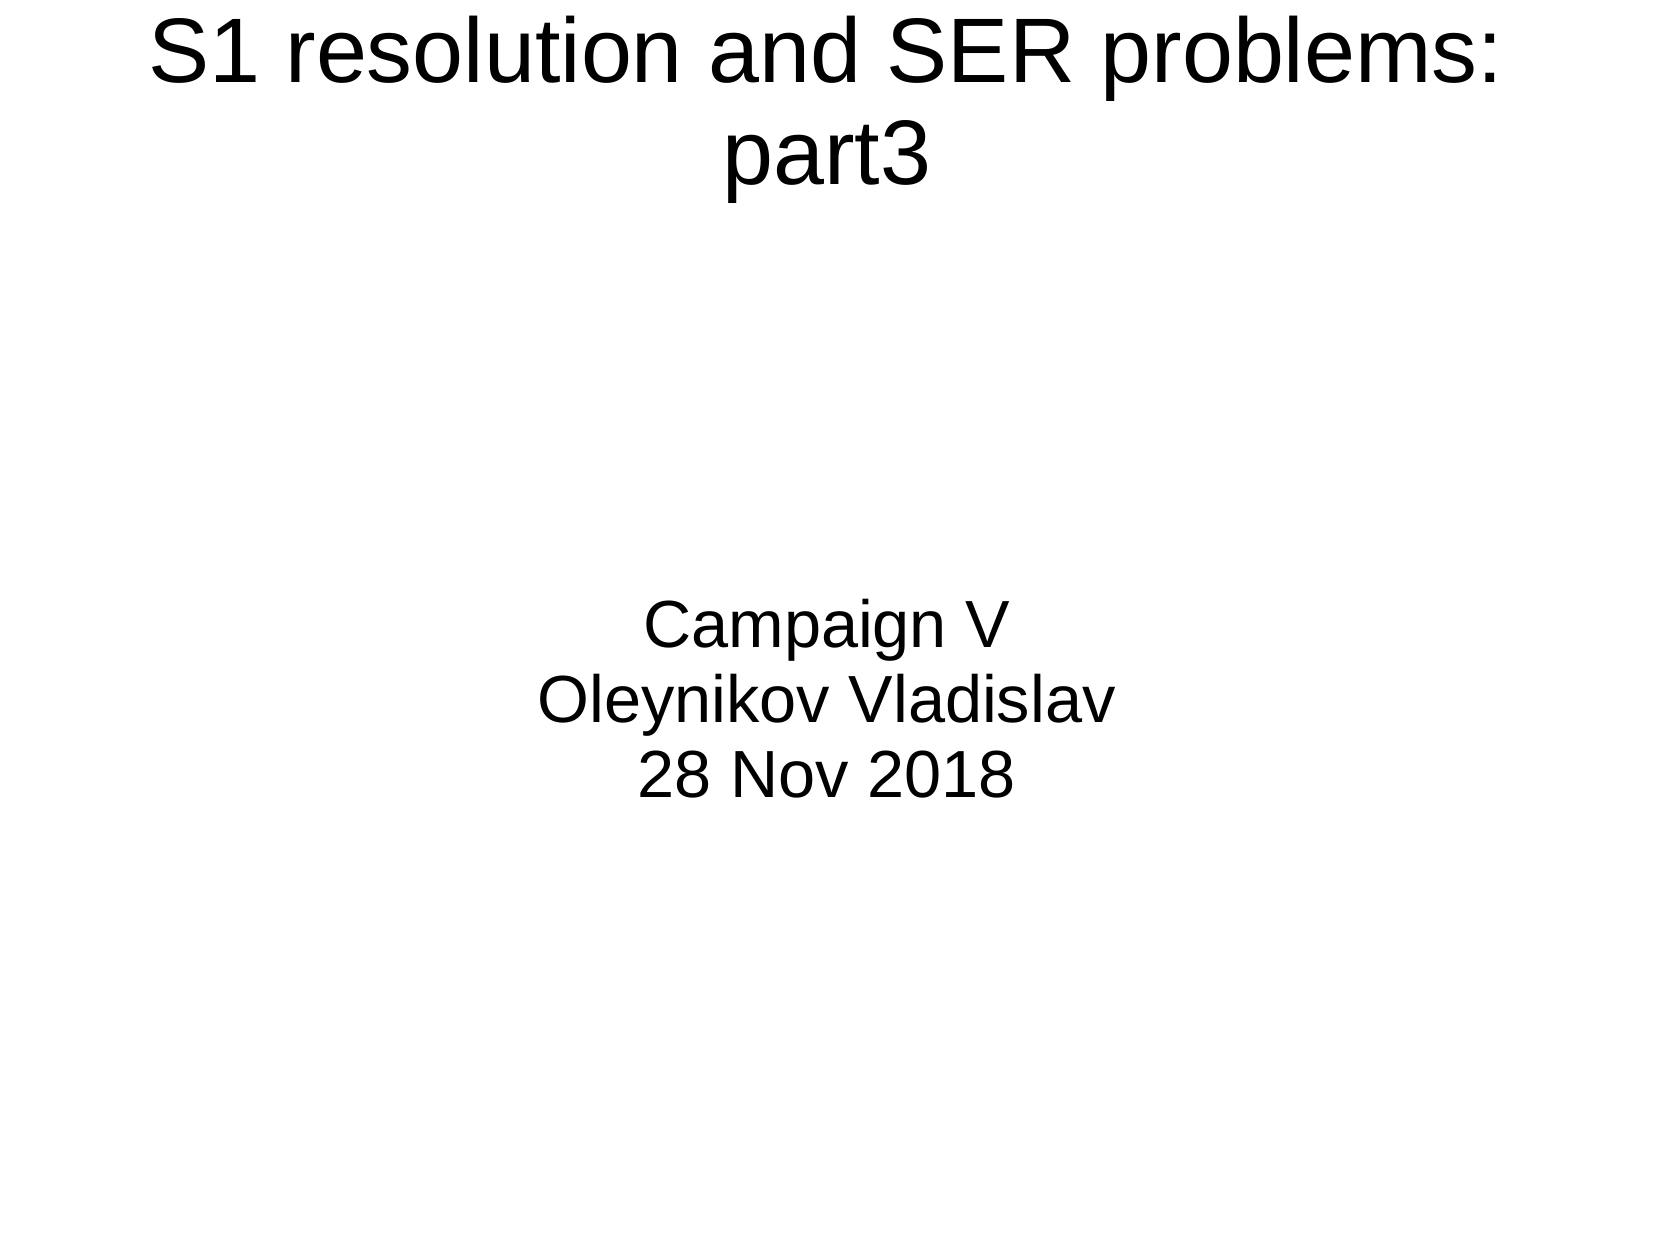

# S1 resolution and SER problems: part3
Сampaign V
Oleynikov Vladislav
28 Nov 2018